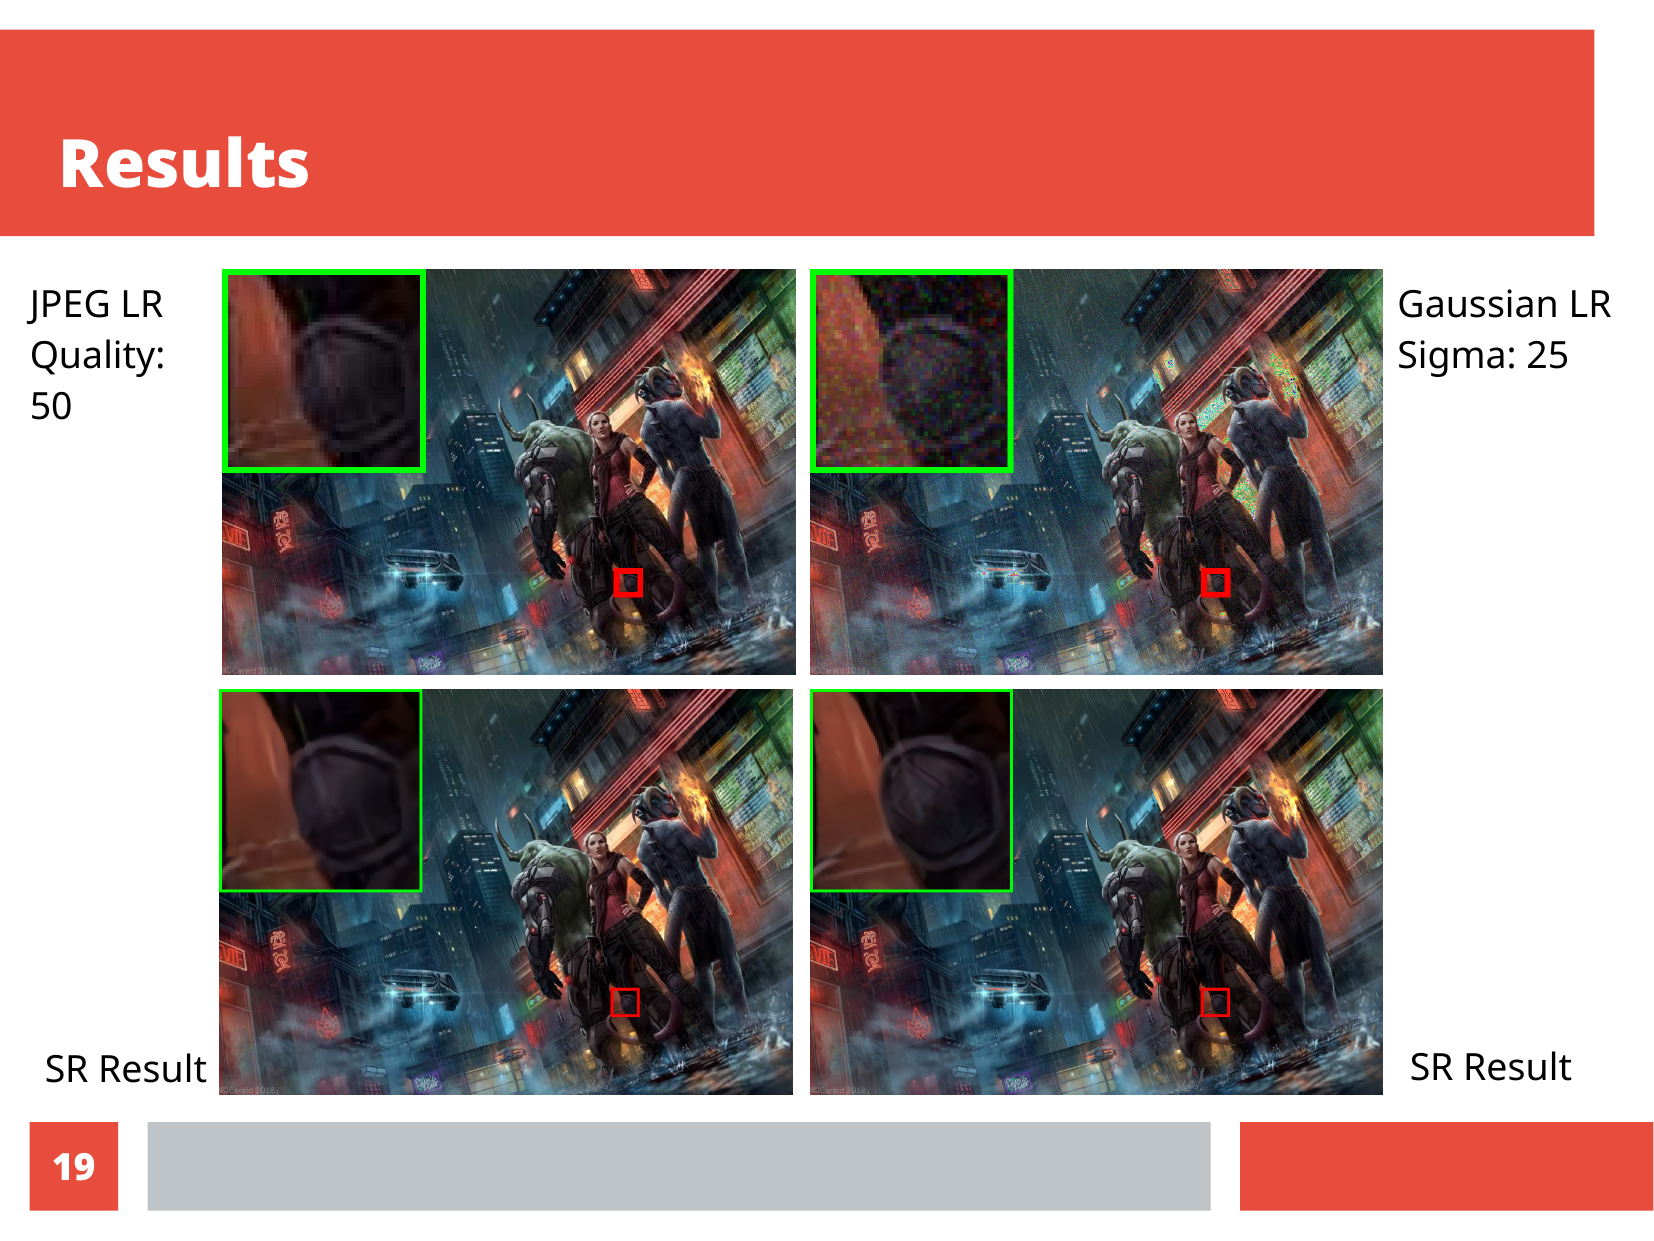

# Results
JPEG LR
Quality: 50
Gaussian LR
Sigma: 25
SR Result
SR Result
19